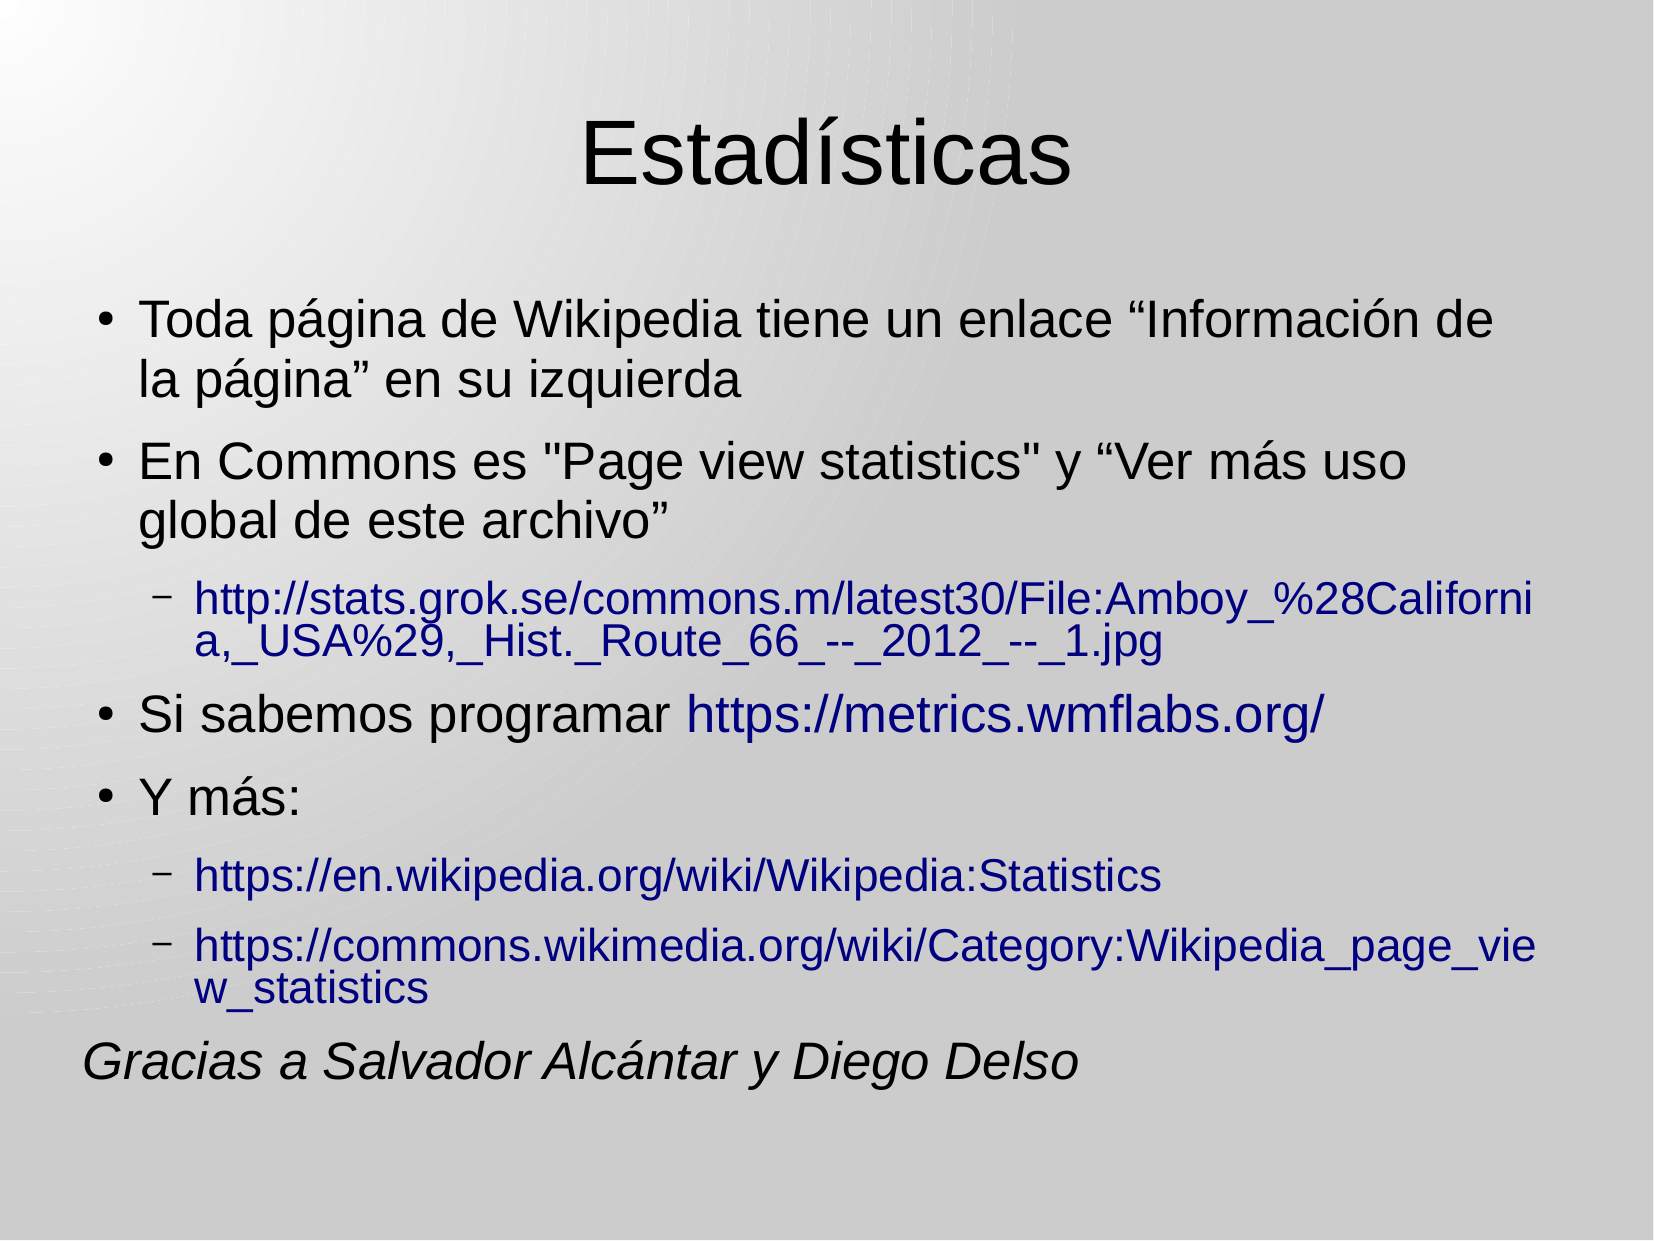

# Estadísticas
Toda página de Wikipedia tiene un enlace “Información de la página” en su izquierda
En Commons es "Page view statistics" y “Ver más uso global de este archivo”
http://stats.grok.se/commons.m/latest30/File:Amboy_%28California,_USA%29,_Hist._Route_66_--_2012_--_1.jpg
Si sabemos programar https://metrics.wmflabs.org/
Y más:
https://en.wikipedia.org/wiki/Wikipedia:Statistics
https://commons.wikimedia.org/wiki/Category:Wikipedia_page_view_statistics
Gracias a Salvador Alcántar y Diego Delso